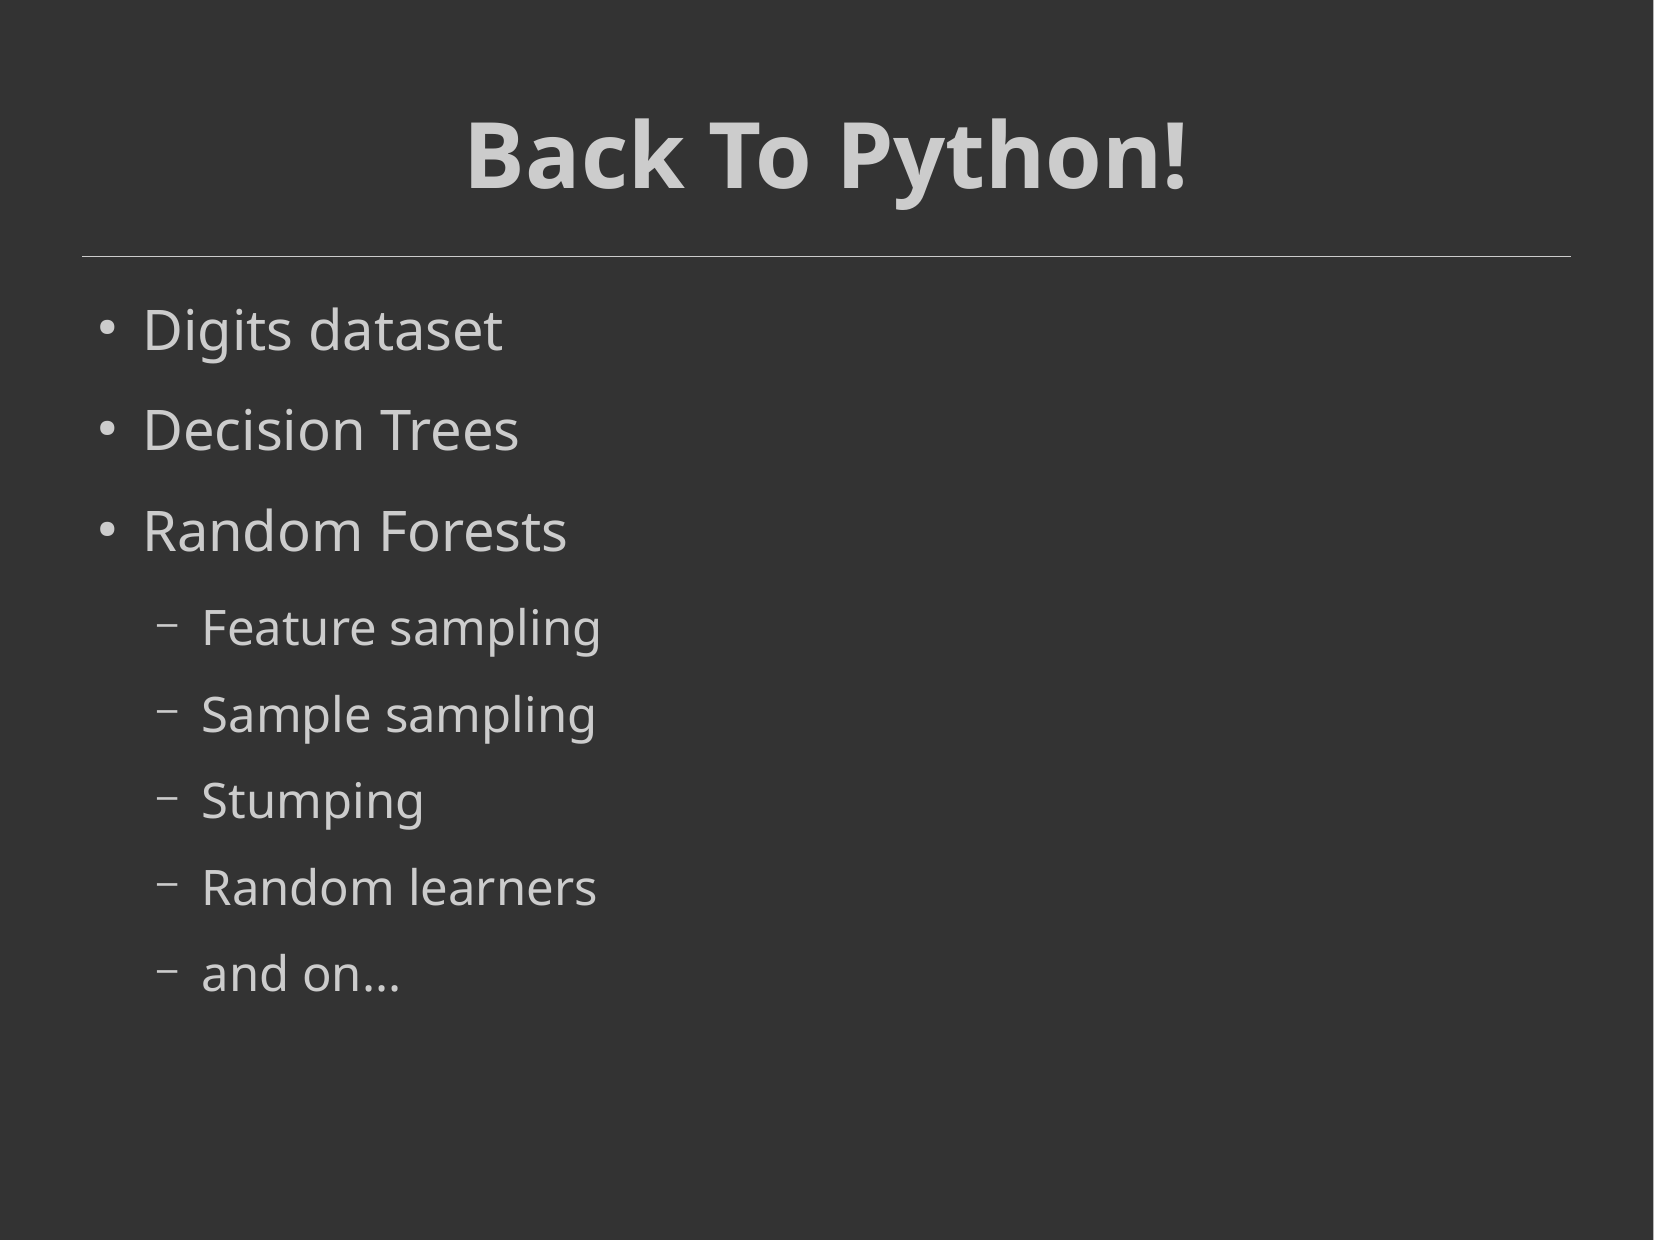

# Back To Python!
Digits dataset
Decision Trees
Random Forests
Feature sampling
Sample sampling
Stumping
Random learners
and on...